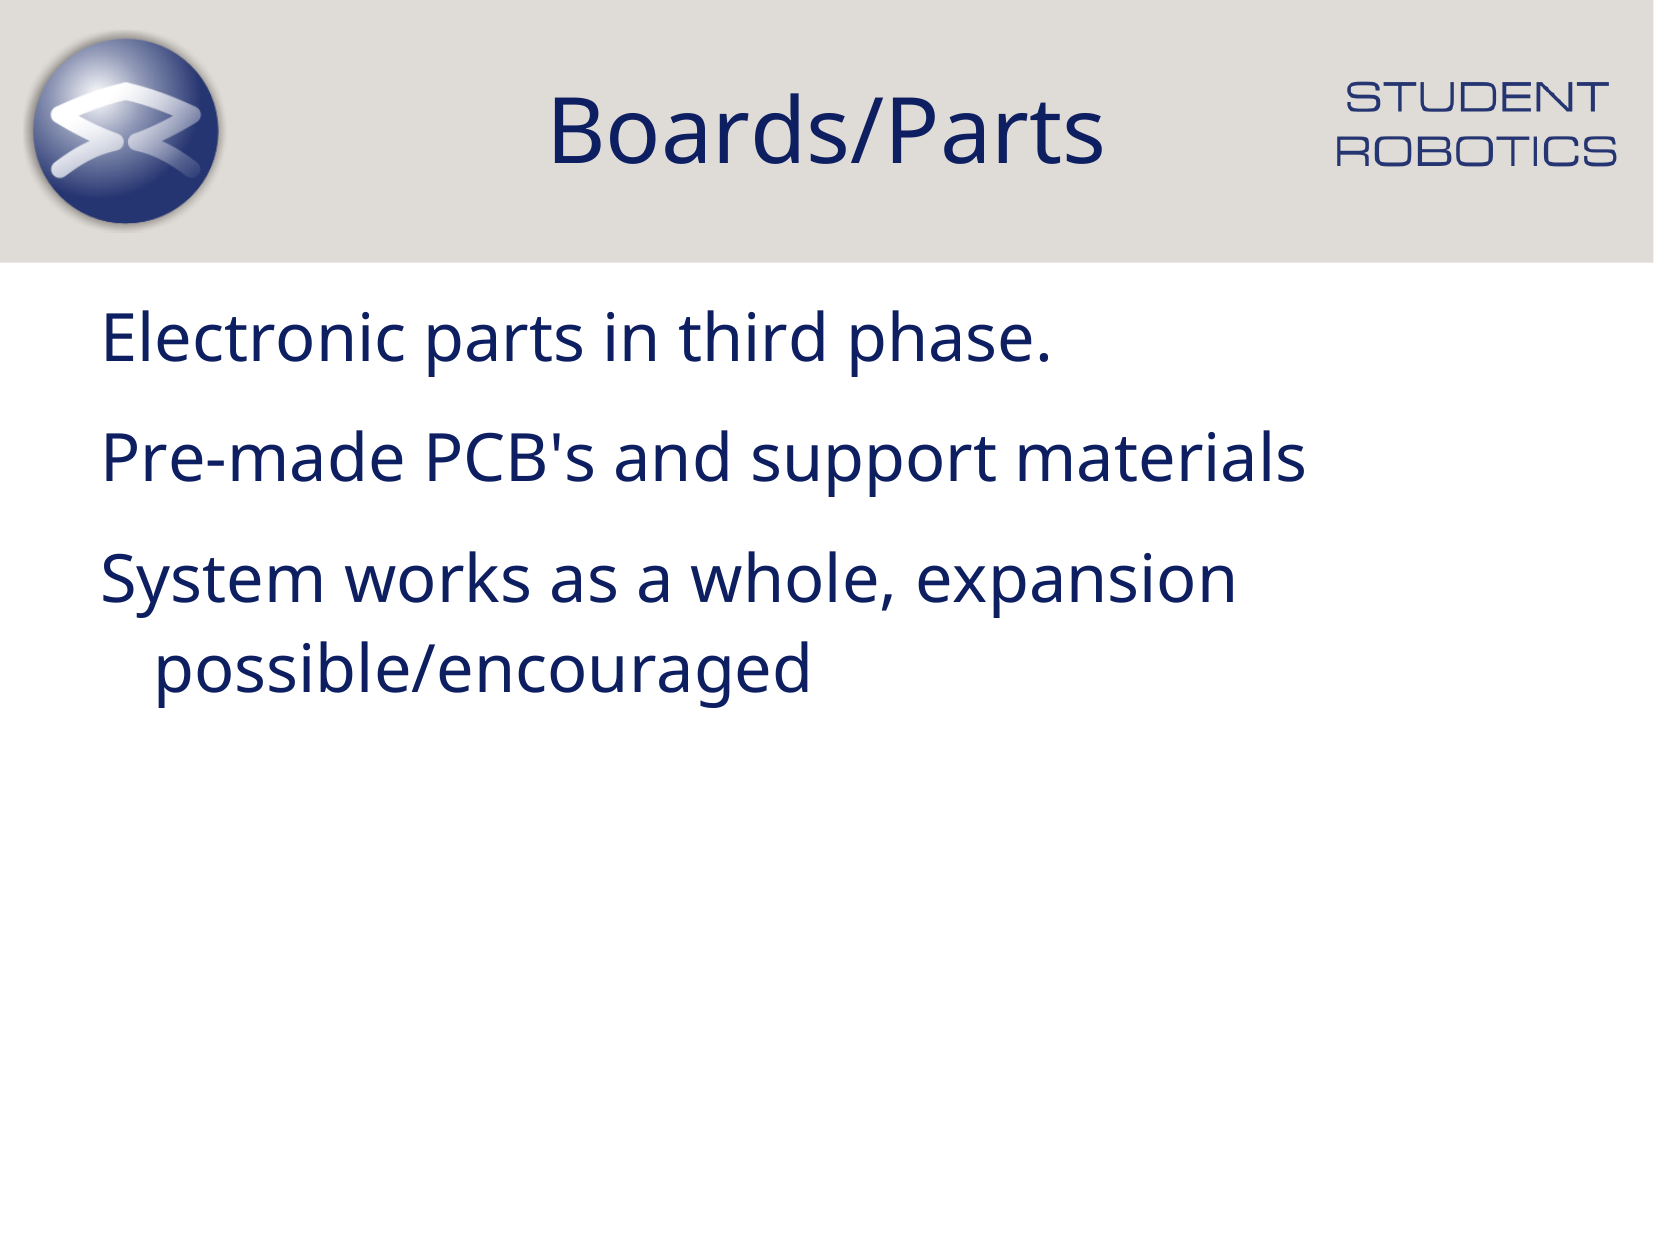

# Boards/Parts
Electronic parts in third phase.
Pre-made PCB's and support materials
System works as a whole, expansion possible/encouraged